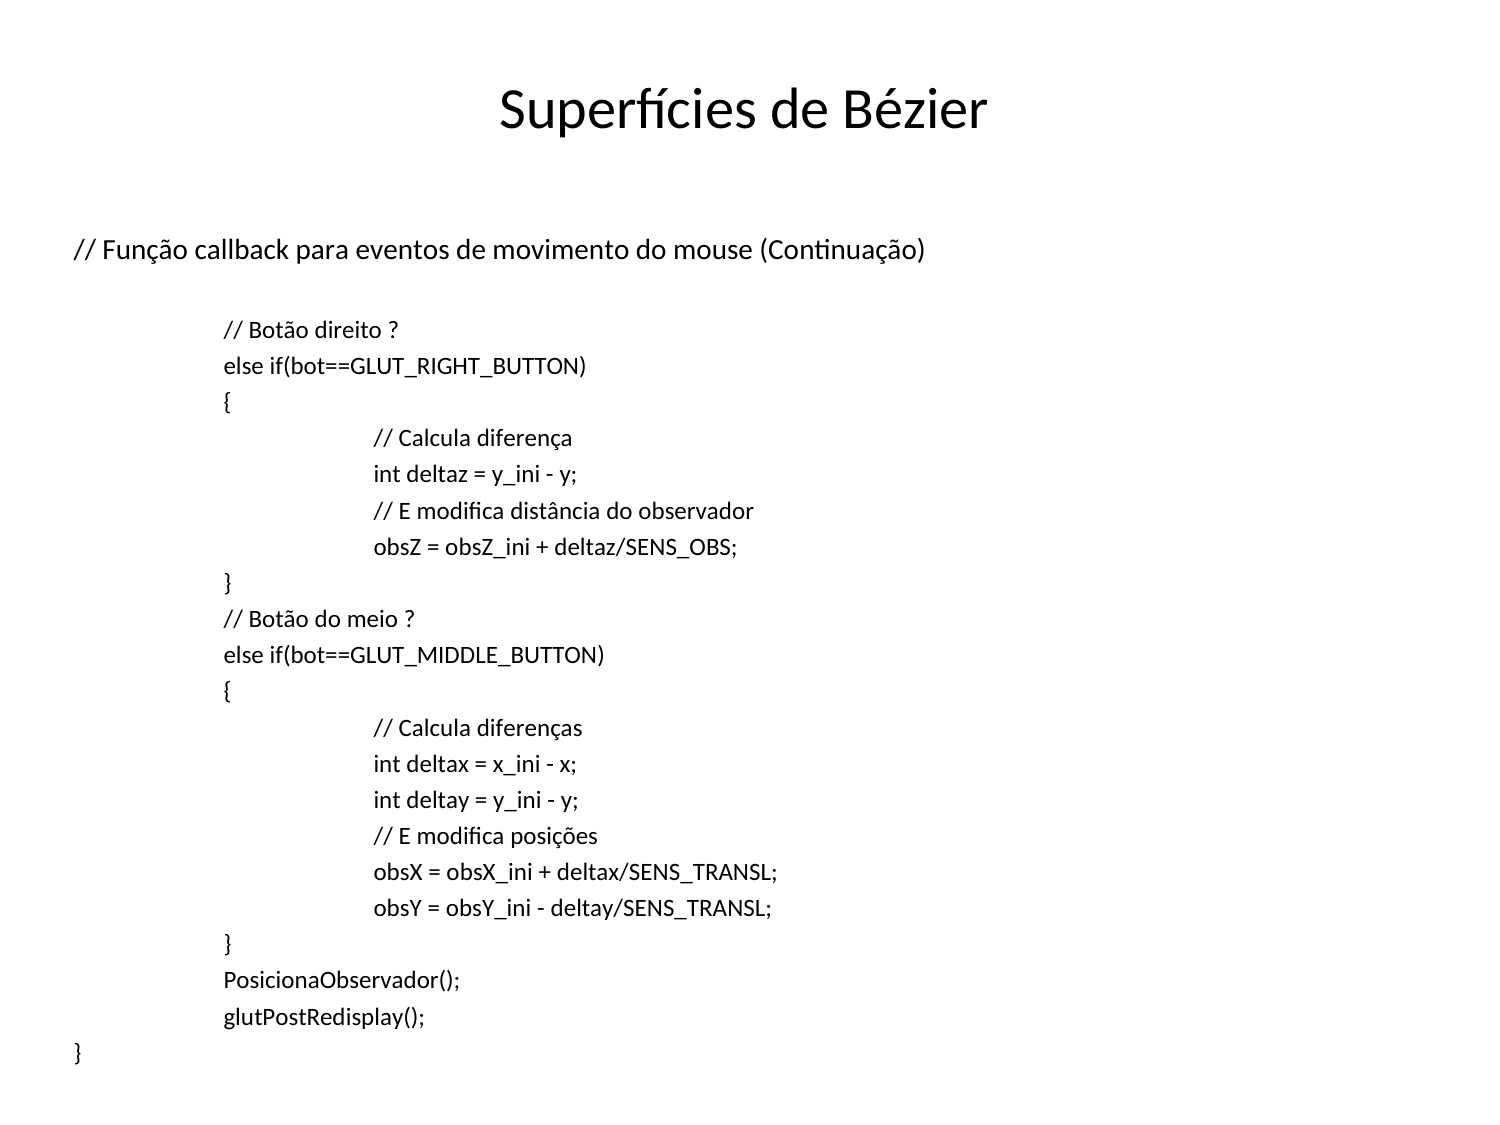

# Superfícies de Bézier
// Função callback para eventos de movimento do mouse (Continuação)
	// Botão direito ?
	else if(bot==GLUT_RIGHT_BUTTON)
	{
		// Calcula diferença
		int deltaz = y_ini - y;
		// E modifica distância do observador
		obsZ = obsZ_ini + deltaz/SENS_OBS;
	}
	// Botão do meio ?
	else if(bot==GLUT_MIDDLE_BUTTON)
	{
		// Calcula diferenças
		int deltax = x_ini - x;
		int deltay = y_ini - y;
		// E modifica posições
		obsX = obsX_ini + deltax/SENS_TRANSL;
		obsY = obsY_ini - deltay/SENS_TRANSL;
	}
	PosicionaObservador();
	glutPostRedisplay();
}